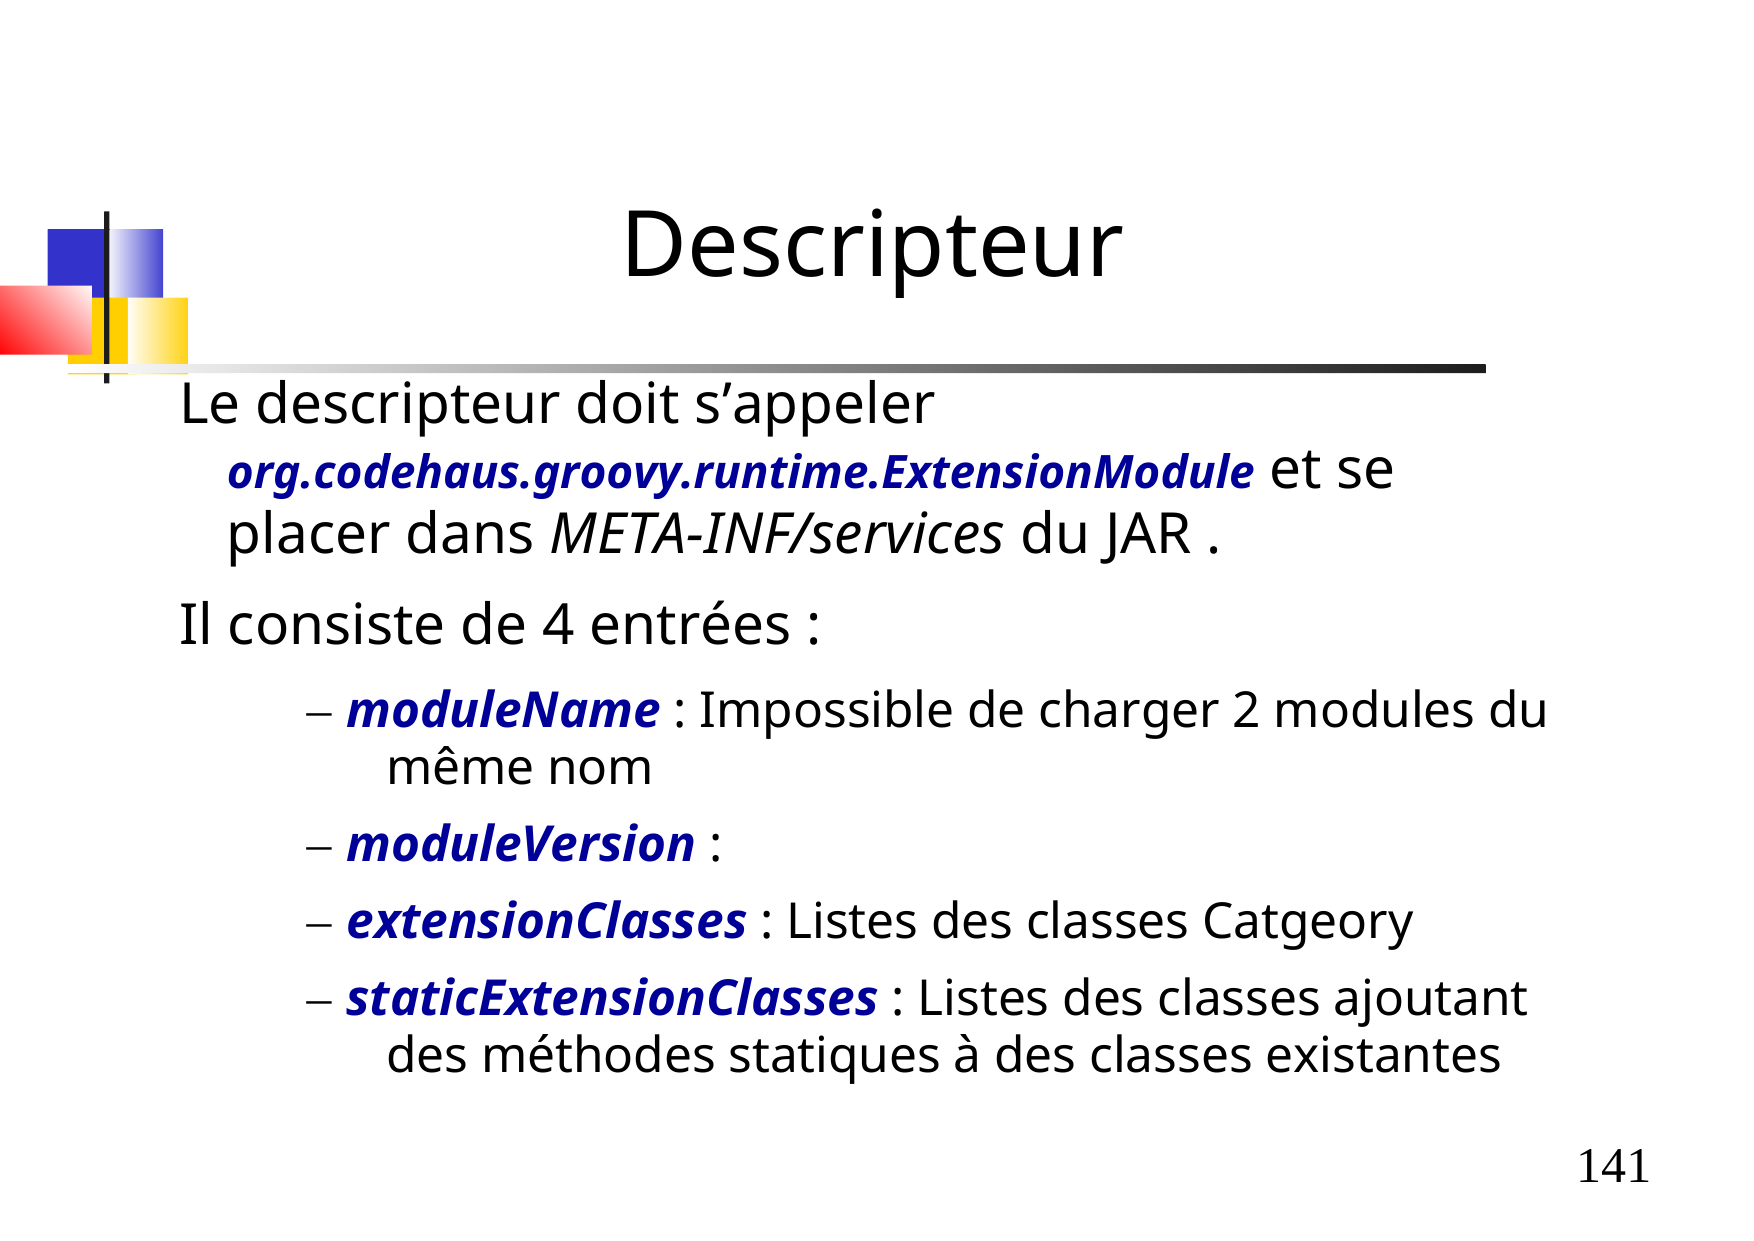

# Descripteur
Le descripteur doit s’appeler org.codehaus.groovy.runtime.ExtensionModule et se placer dans META-INF/services du JAR .
Il consiste de 4 entrées :
moduleName : Impossible de charger 2 modules du même nom
moduleVersion :
extensionClasses : Listes des classes Catgeory
staticExtensionClasses : Listes des classes ajoutant des méthodes statiques à des classes existantes